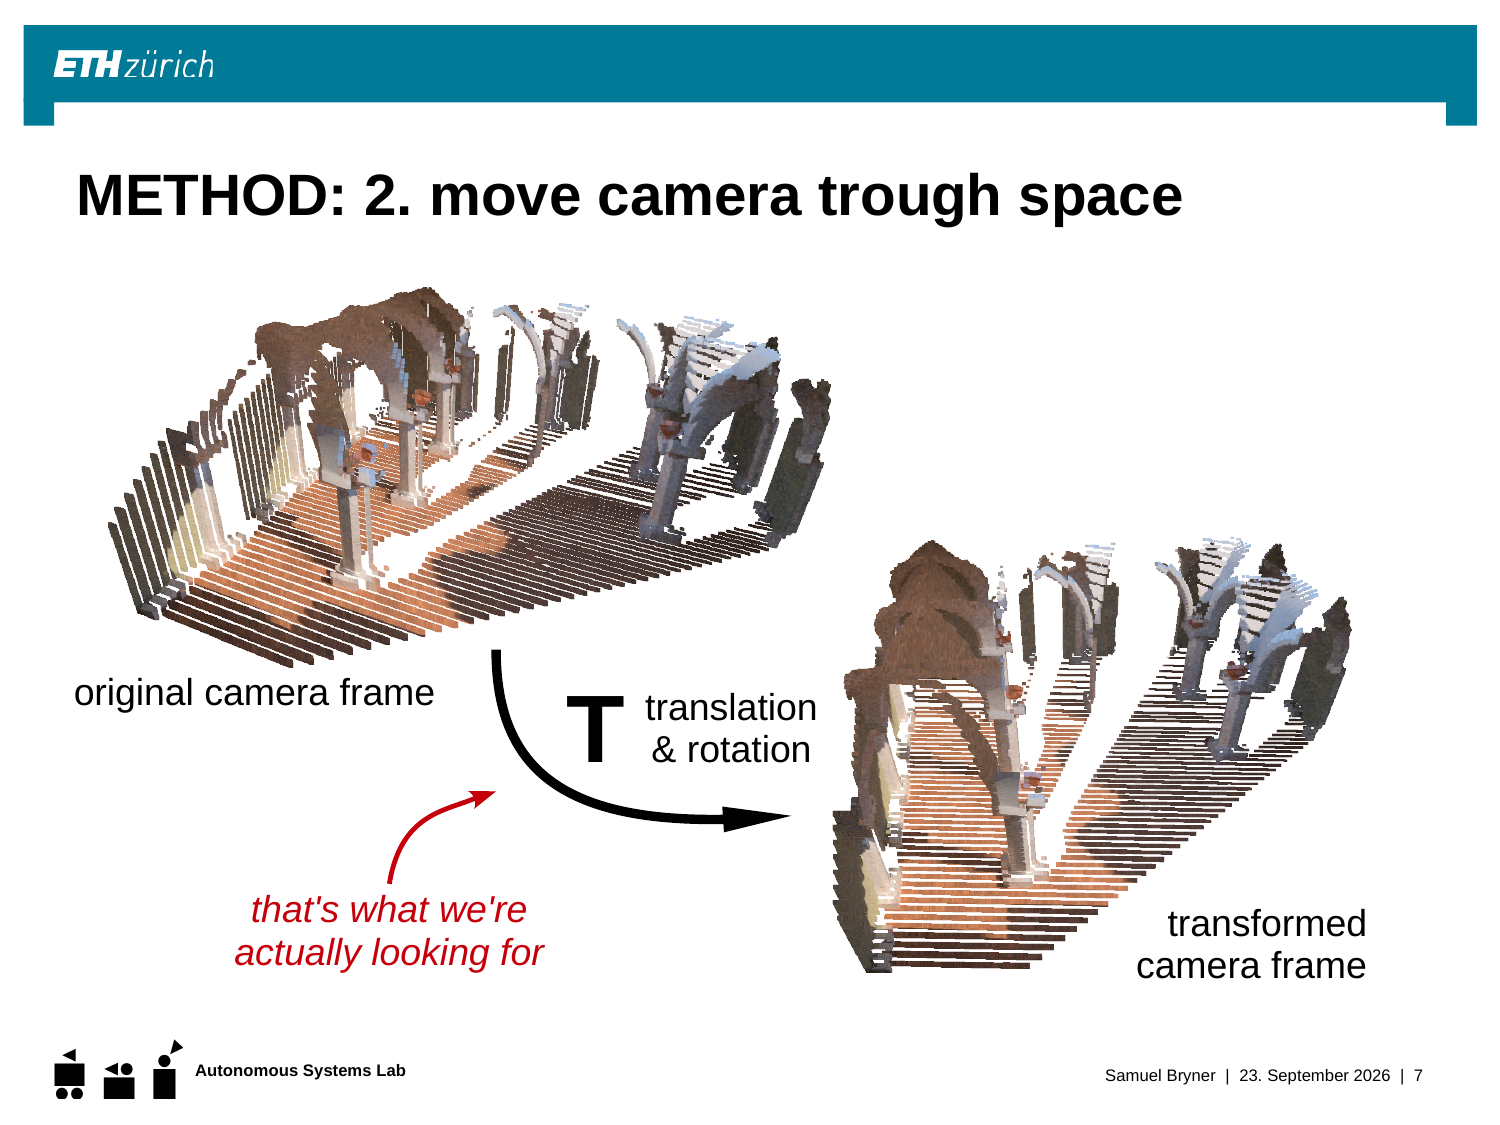

# METHOD: 2. move camera trough space
original camera frame
transformed
camera frame
T
translation
& rotation
Samuel Bryner
that's what we're
actually looking for
7